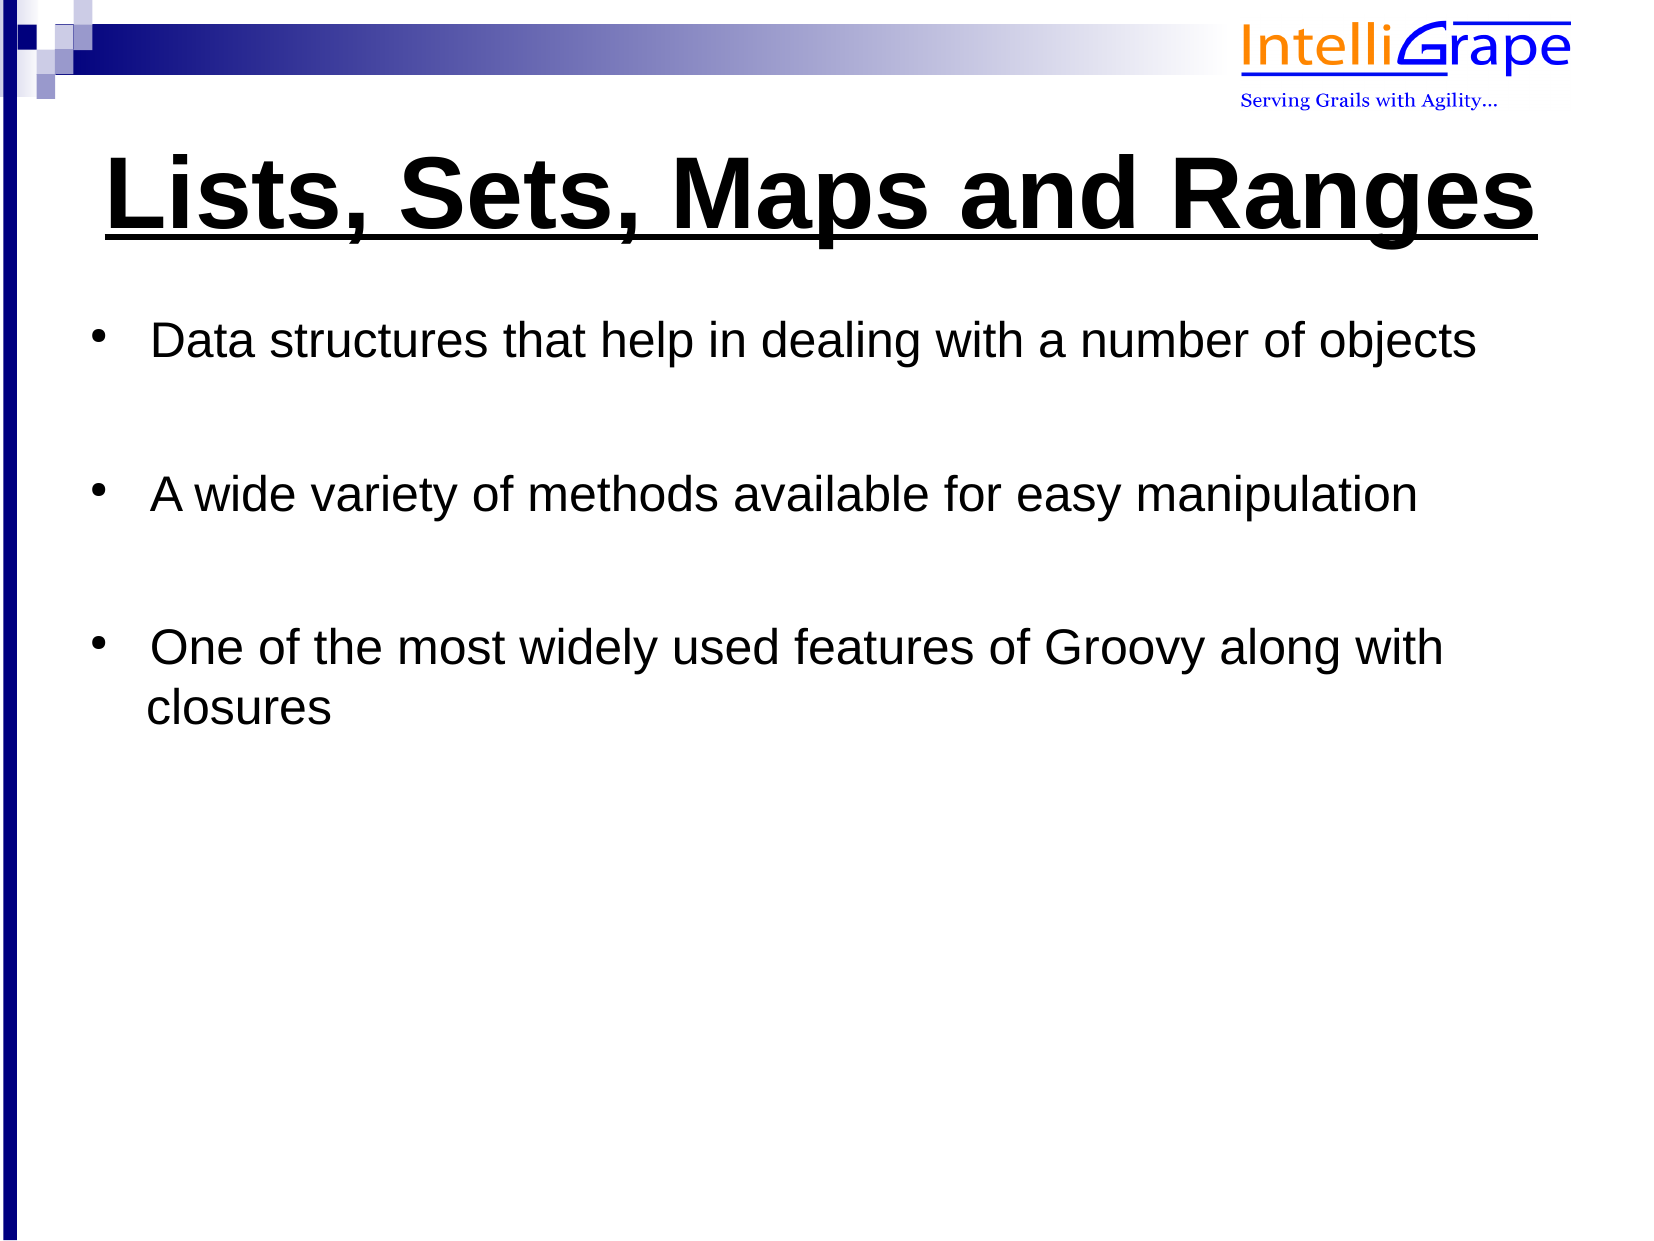

# Lists, Sets, Maps and Ranges
 Data structures that help in dealing with a number of objects
 A wide variety of methods available for easy manipulation
 One of the most widely used features of Groovy along with closures